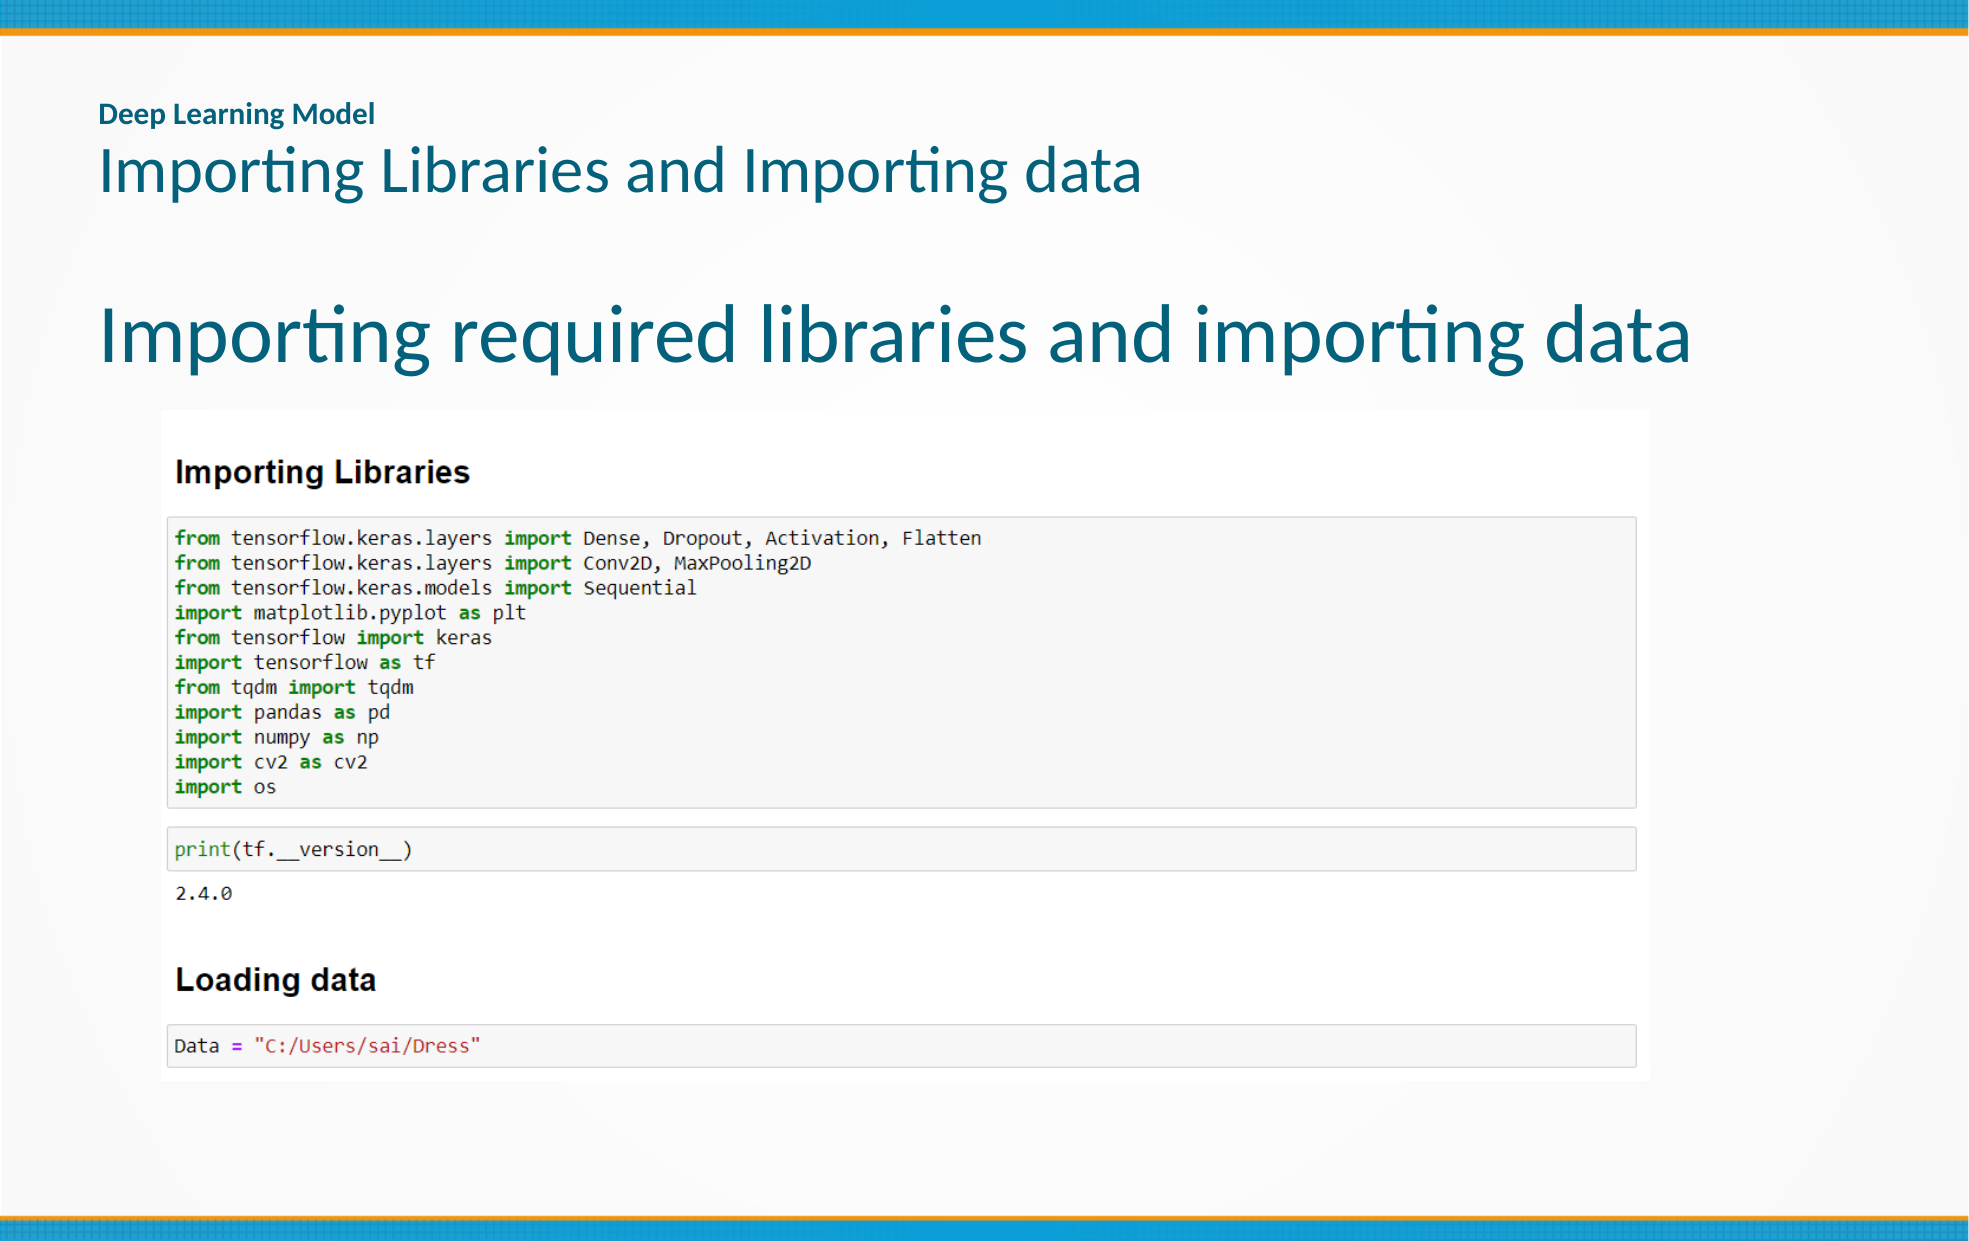

# Deep Learning Model Importing Libraries and Importing data
Importing required libraries and importing data